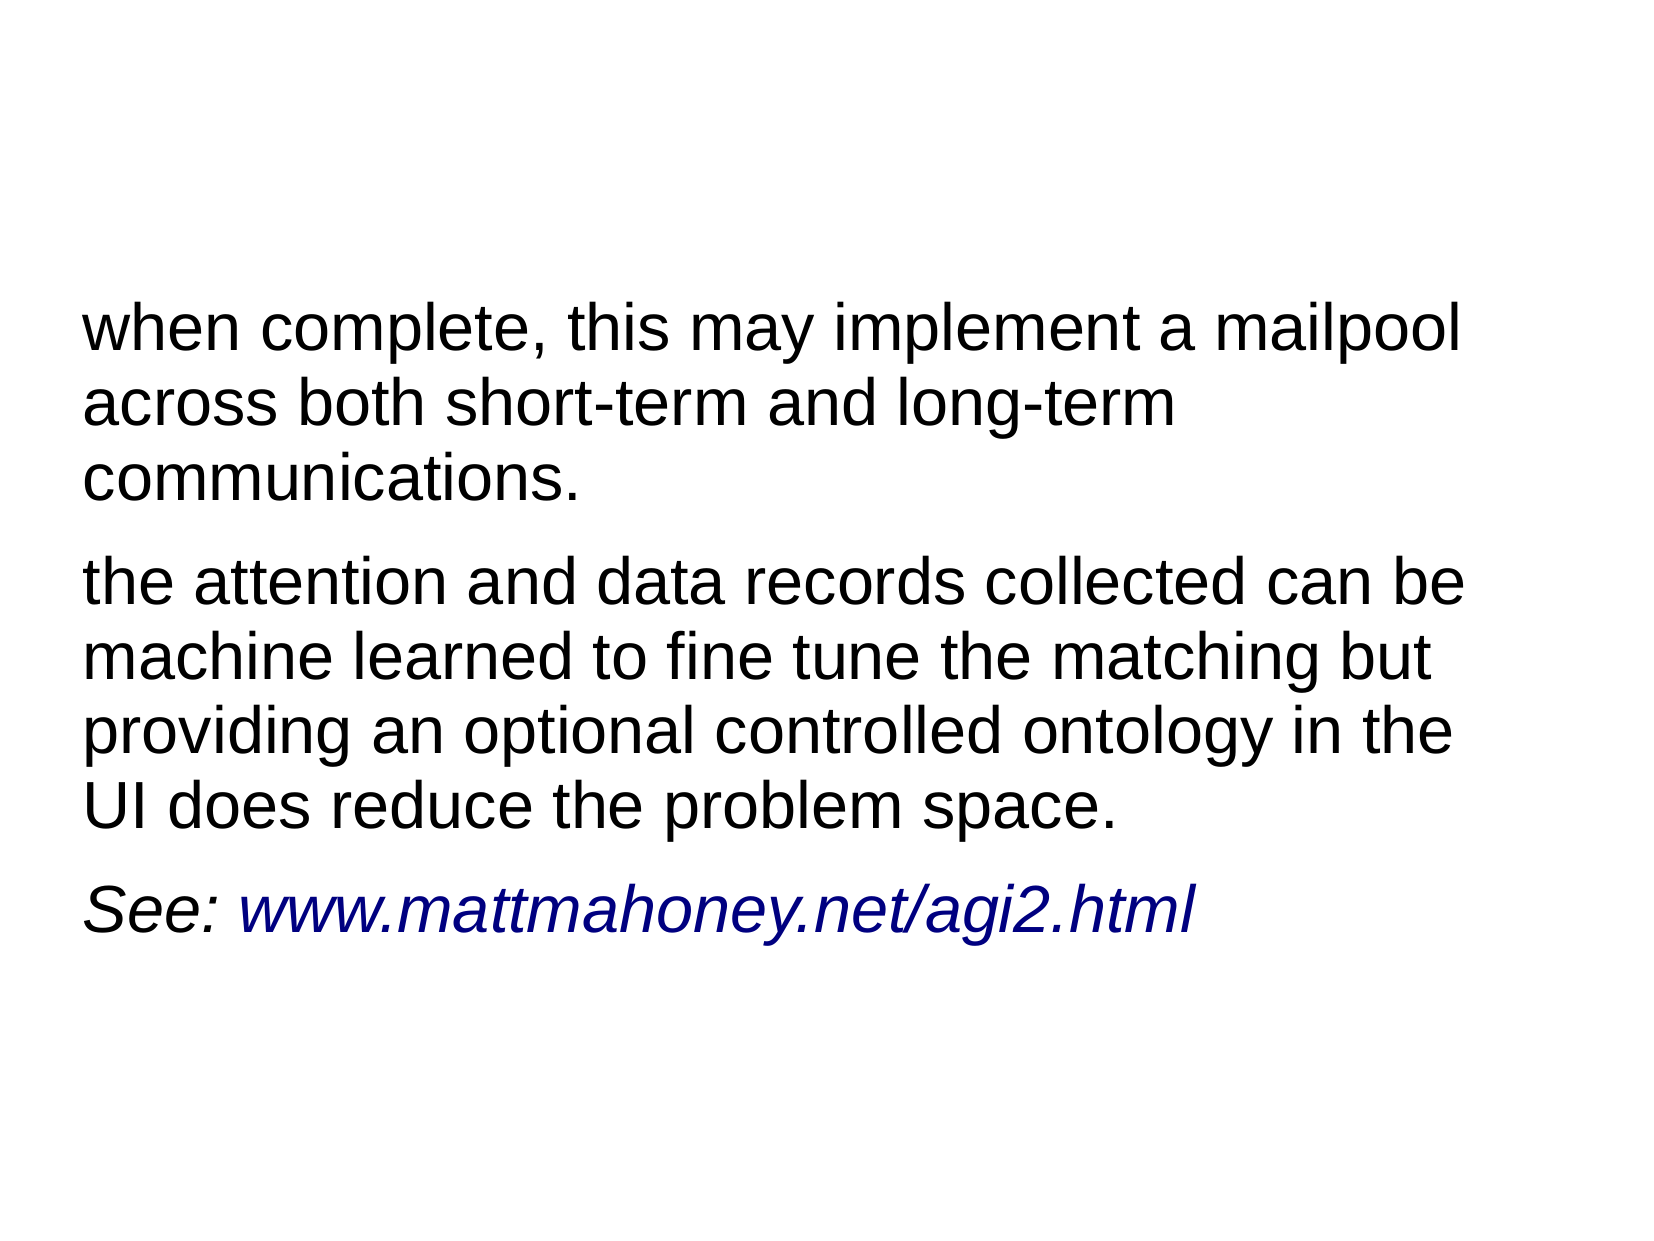

# when complete, this may implement a mailpool across both short-term and long-term communications.
the attention and data records collected can be machine learned to fine tune the matching but providing an optional controlled ontology in the UI does reduce the problem space.
See: www.mattmahoney.net/agi2.html